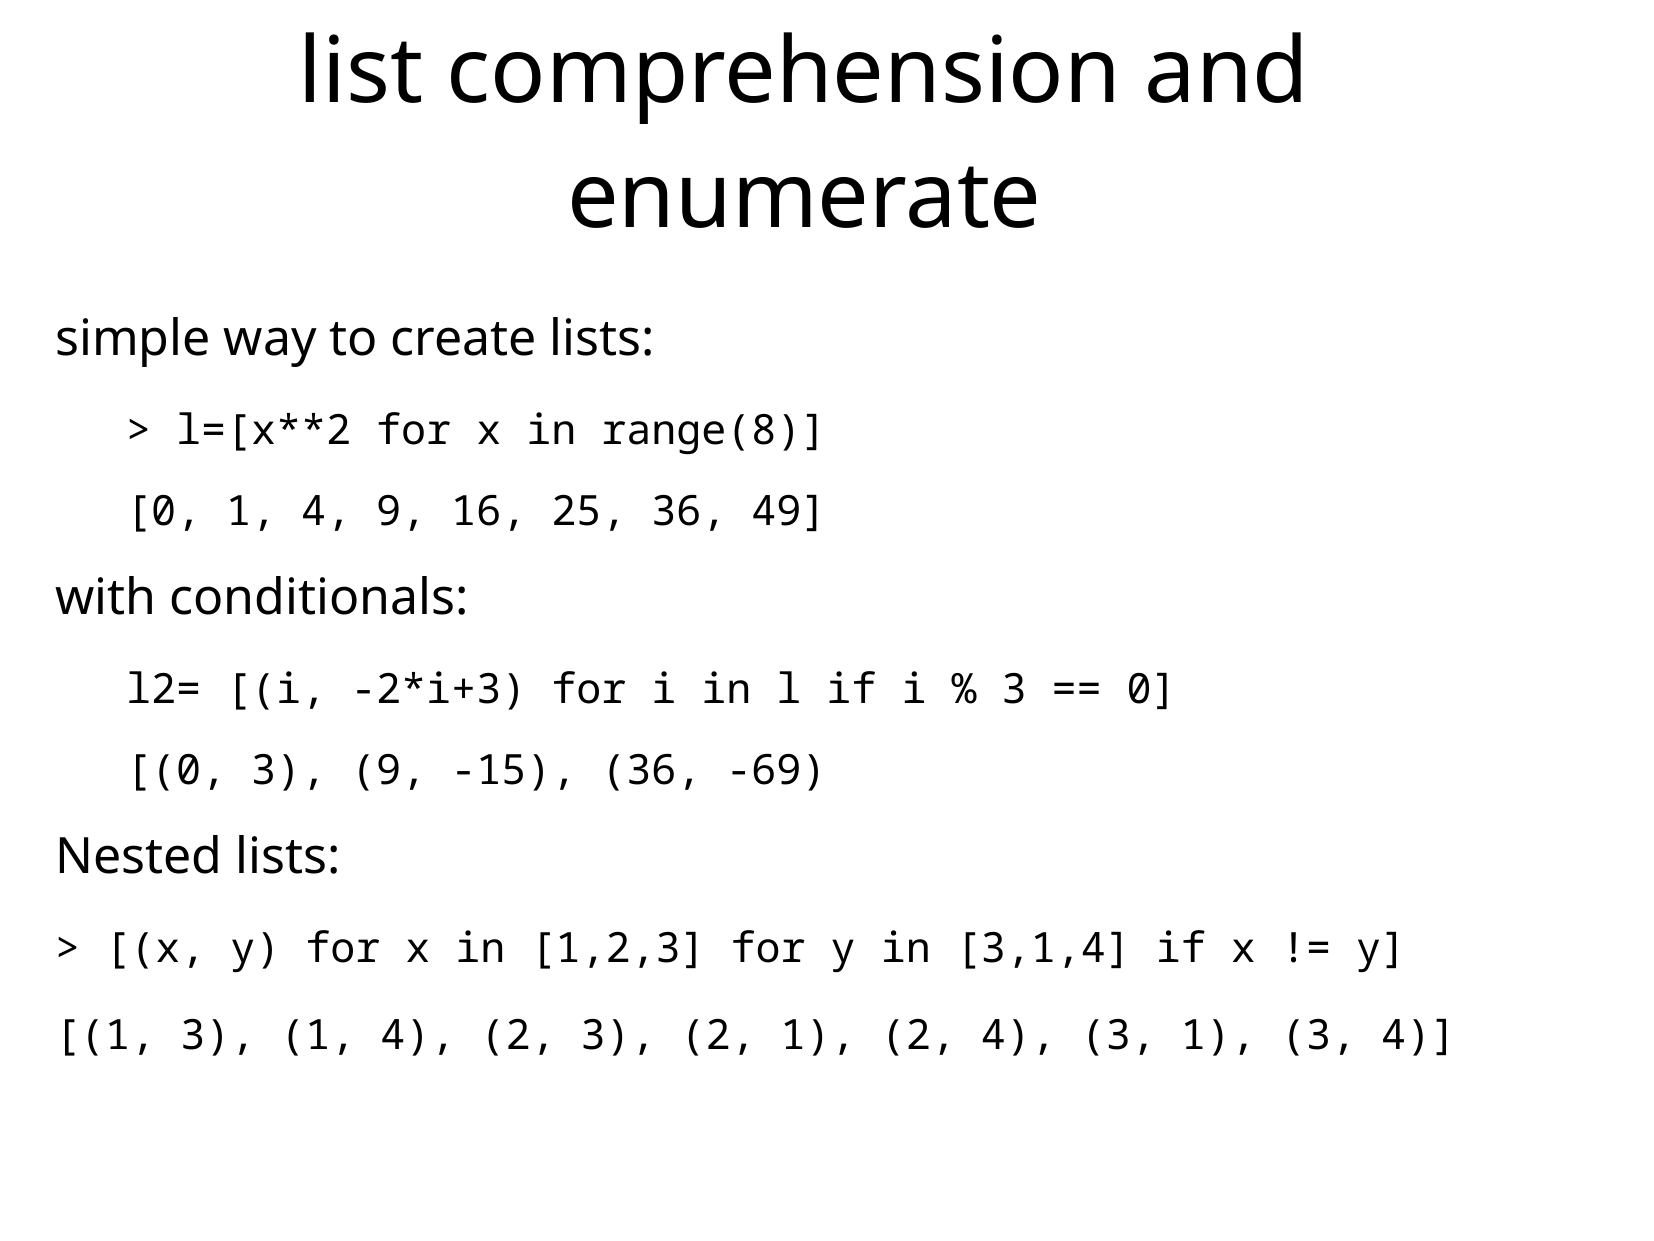

# list comprehension and enumerate
simple way to create lists:
> l=[x**2 for x in range(8)]
[0, 1, 4, 9, 16, 25, 36, 49]
with conditionals:
l2= [(i, -2*i+3) for i in l if i % 3 == 0]
[(0, 3), (9, -15), (36, -69)
Nested lists:
> [(x, y) for x in [1,2,3] for y in [3,1,4] if x != y]
[(1, 3), (1, 4), (2, 3), (2, 1), (2, 4), (3, 1), (3, 4)]